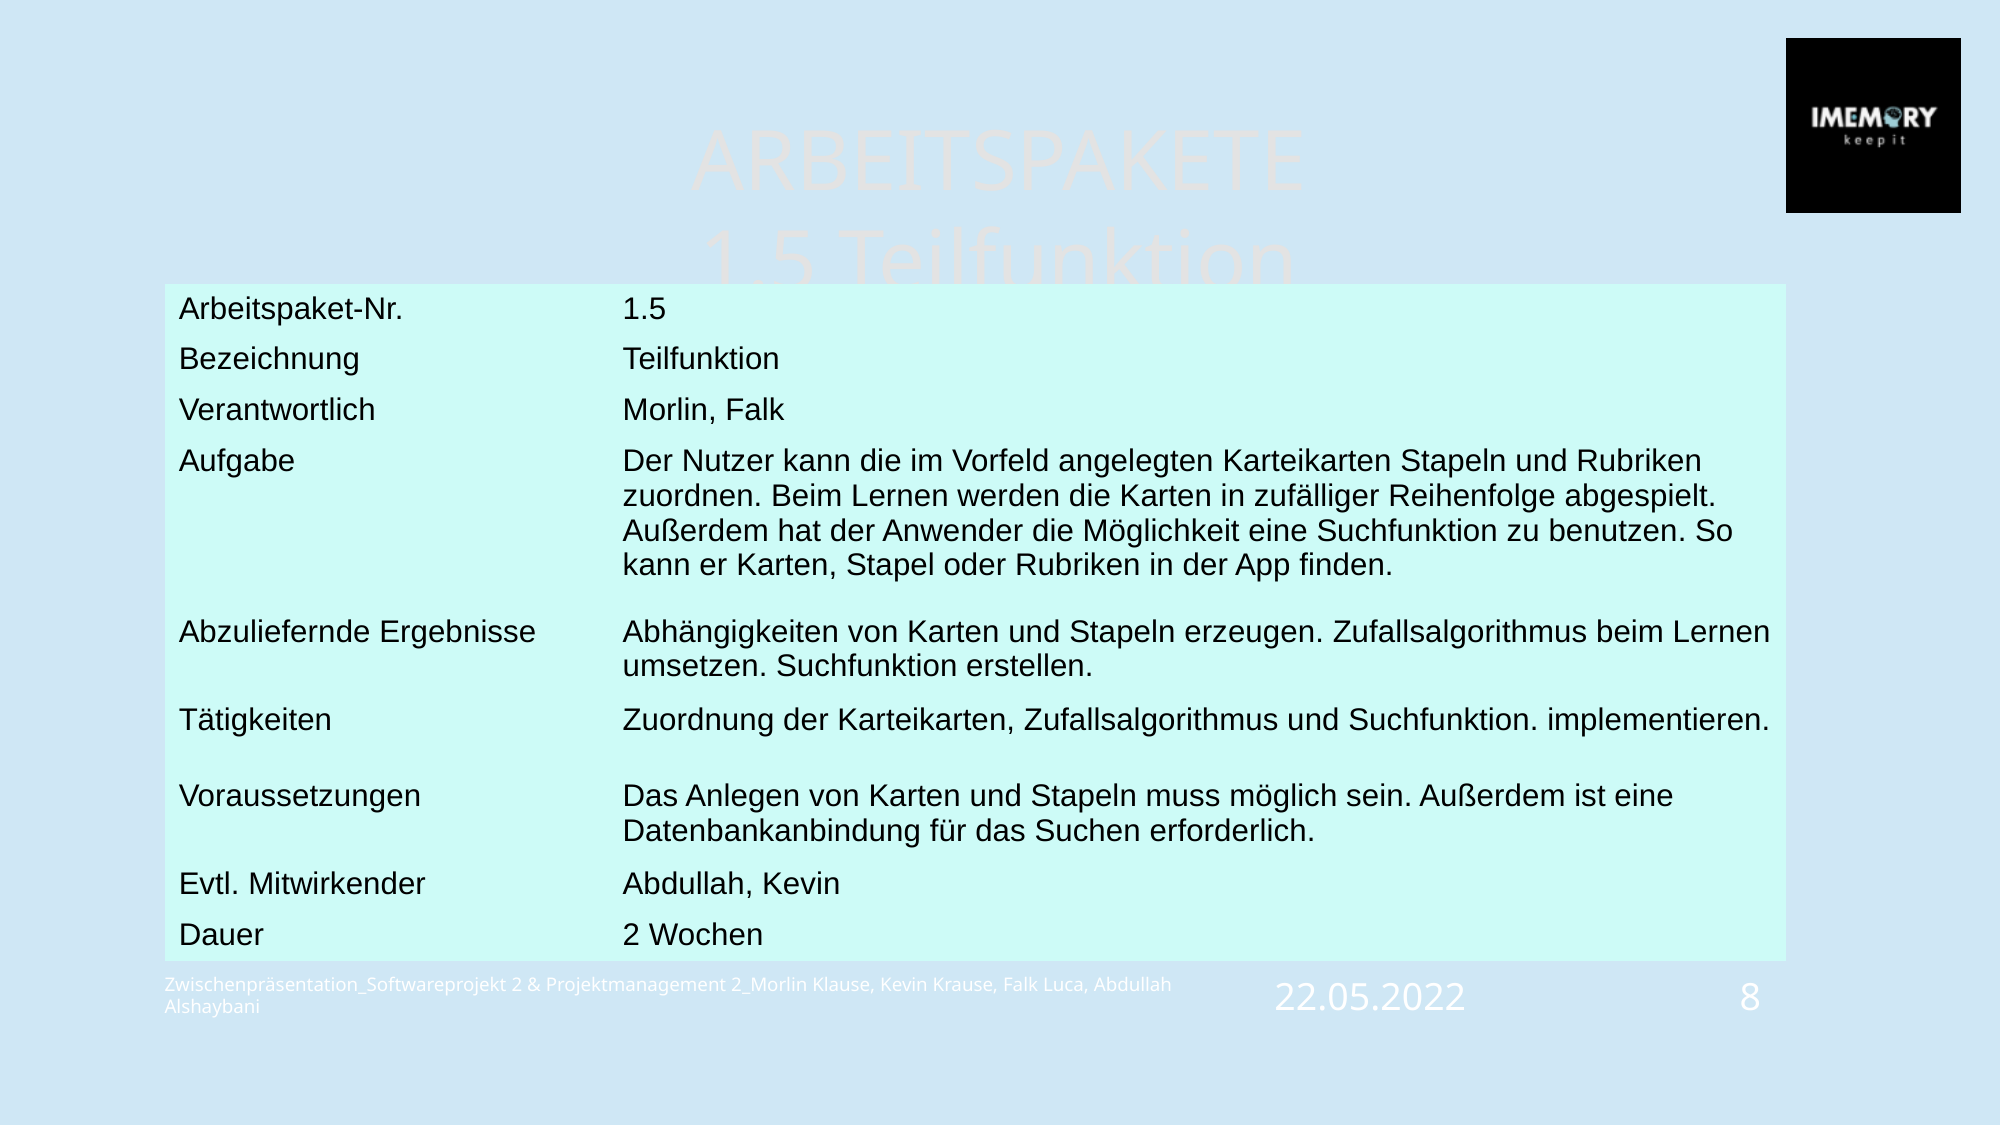

# ARBEITSPAKETE 1.5 Teilfunktion
| Arbeitspaket-Nr. | 1.5 |
| --- | --- |
| Bezeichnung | Teilfunktion |
| Verantwortlich | Morlin, Falk |
| Aufgabe | Der Nutzer kann die im Vorfeld angelegten Karteikarten Stapeln und Rubriken zuordnen. Beim Lernen werden die Karten in zufälliger Reihenfolge abgespielt. Außerdem hat der Anwender die Möglichkeit eine Suchfunktion zu benutzen. So kann er Karten, Stapel oder Rubriken in der App finden. |
| Abzuliefernde Ergebnisse | Abhängigkeiten von Karten und Stapeln erzeugen. Zufallsalgorithmus beim Lernen umsetzen. Suchfunktion erstellen. |
| Tätigkeiten | Zuordnung der Karteikarten, Zufallsalgorithmus und Suchfunktion. implementieren. |
| Voraussetzungen | Das Anlegen von Karten und Stapeln muss möglich sein. Außerdem ist eine Datenbankanbindung für das Suchen erforderlich. |
| Evtl. Mitwirkender | Abdullah, Kevin |
| Dauer | 2 Wochen |
Zwischenpräsentation_Softwareprojekt 2 & Projektmanagement 2_Morlin Klause, Kevin Krause, Falk Luca, Abdullah Alshaybani
22.05.2022